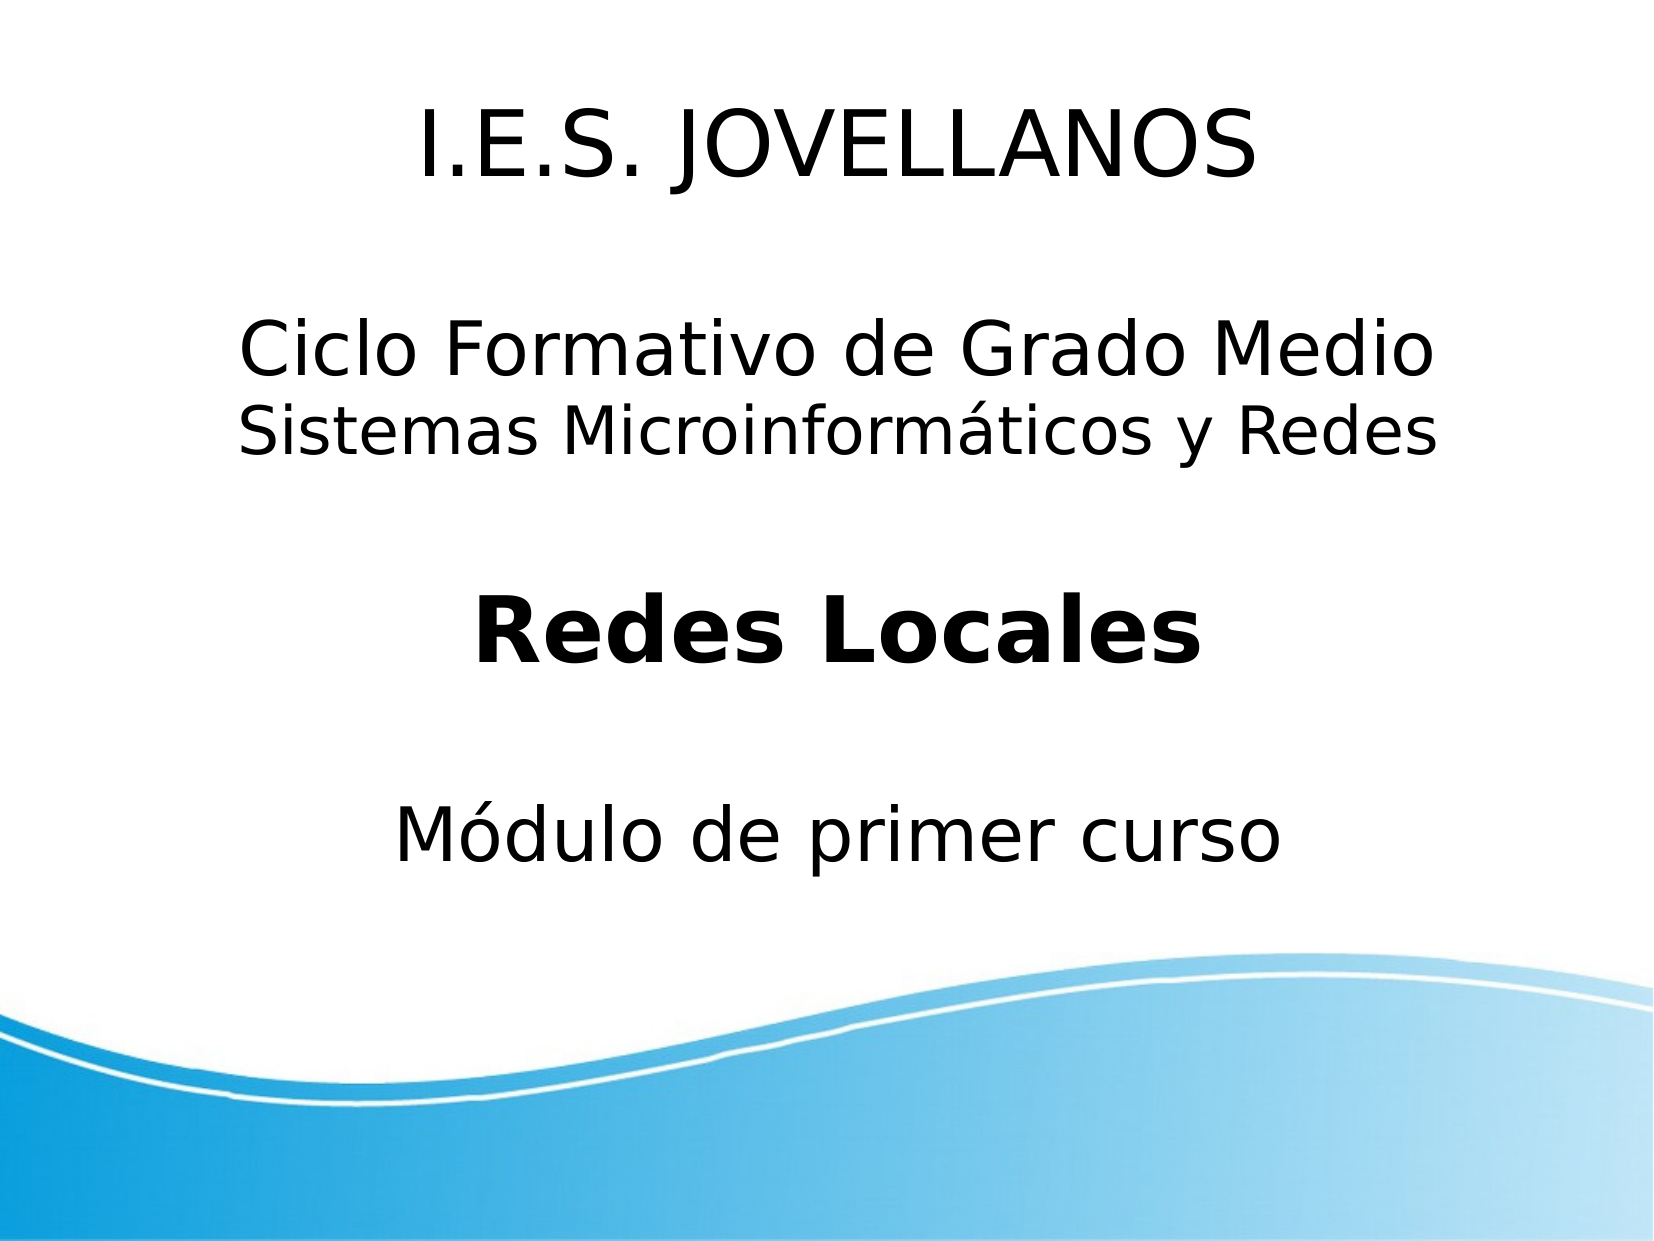

# I.E.S. JOVELLANOS Ciclo Formativo de Grado Medio Sistemas Microinformáticos y Redes Redes Locales Módulo de primer curso